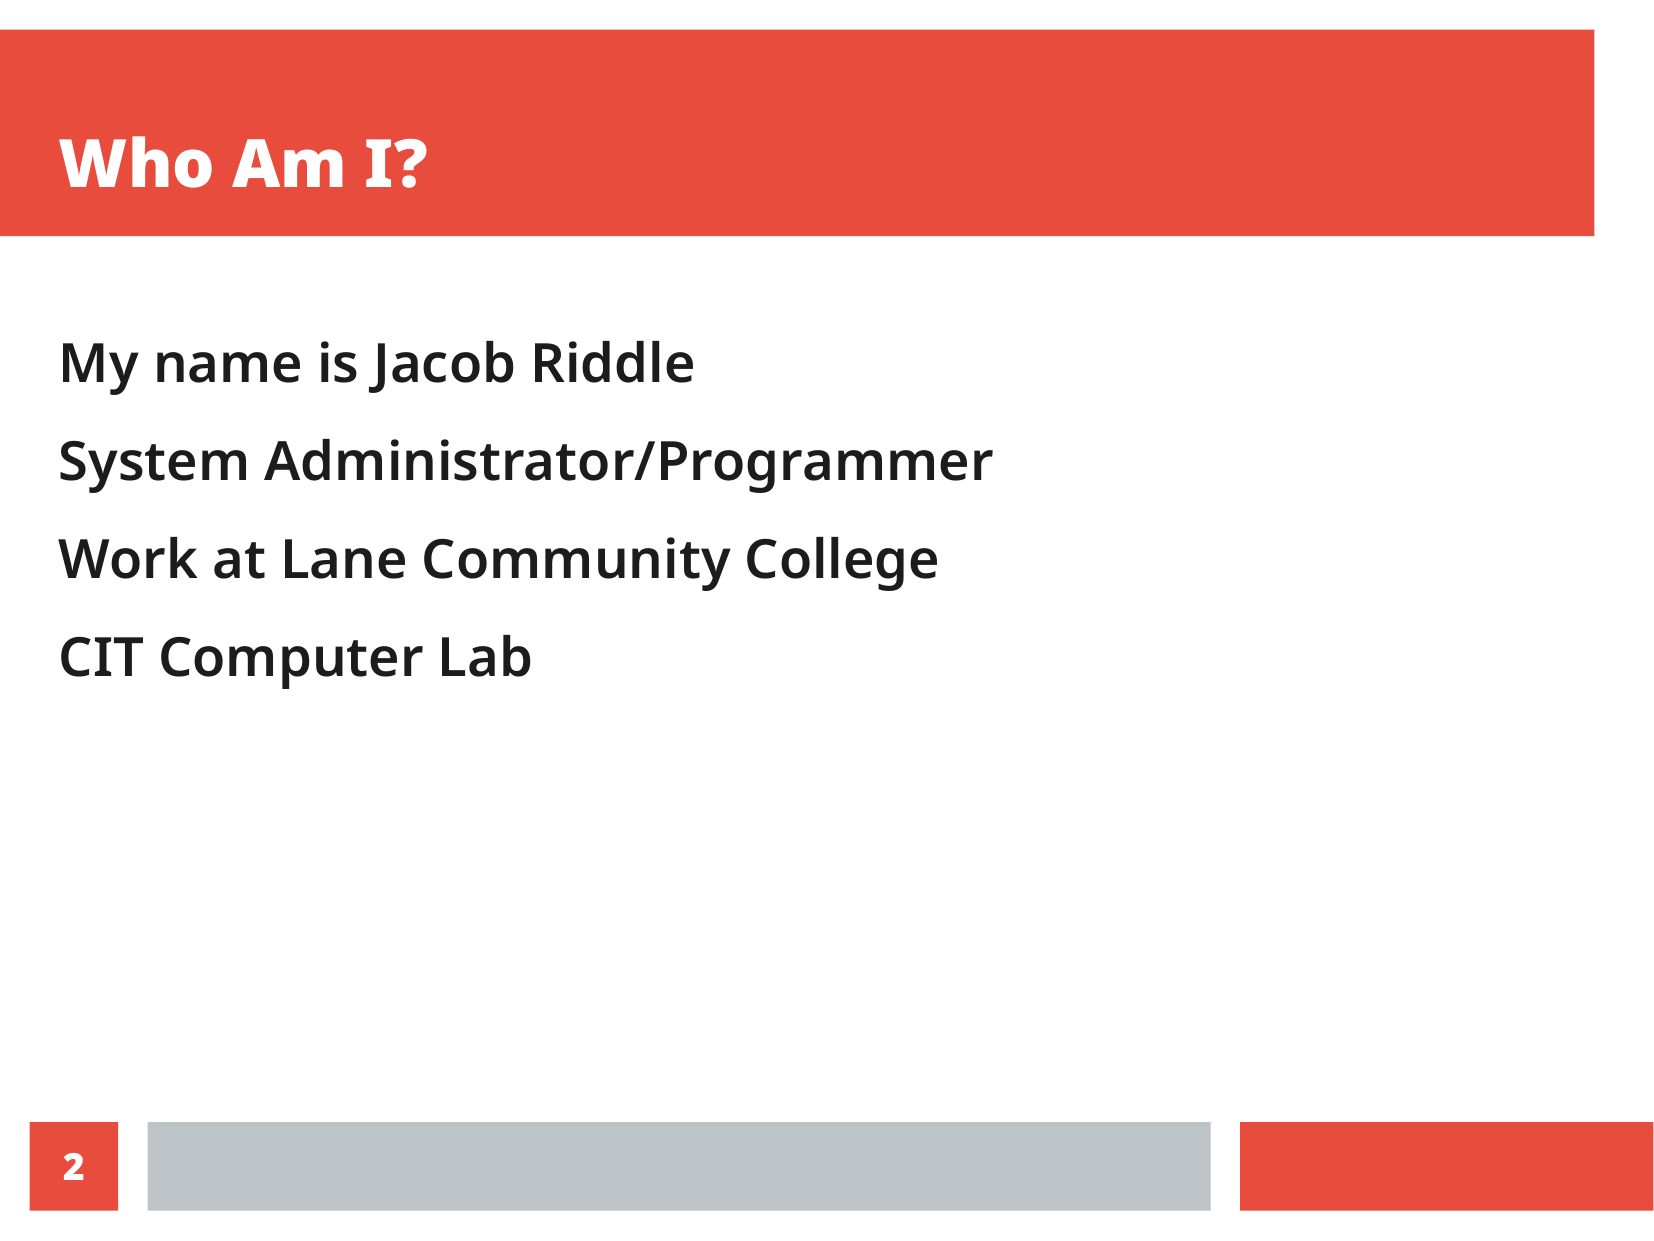

# Who Am I?
My name is Jacob Riddle
System Administrator/Programmer
Work at Lane Community College
CIT Computer Lab
2